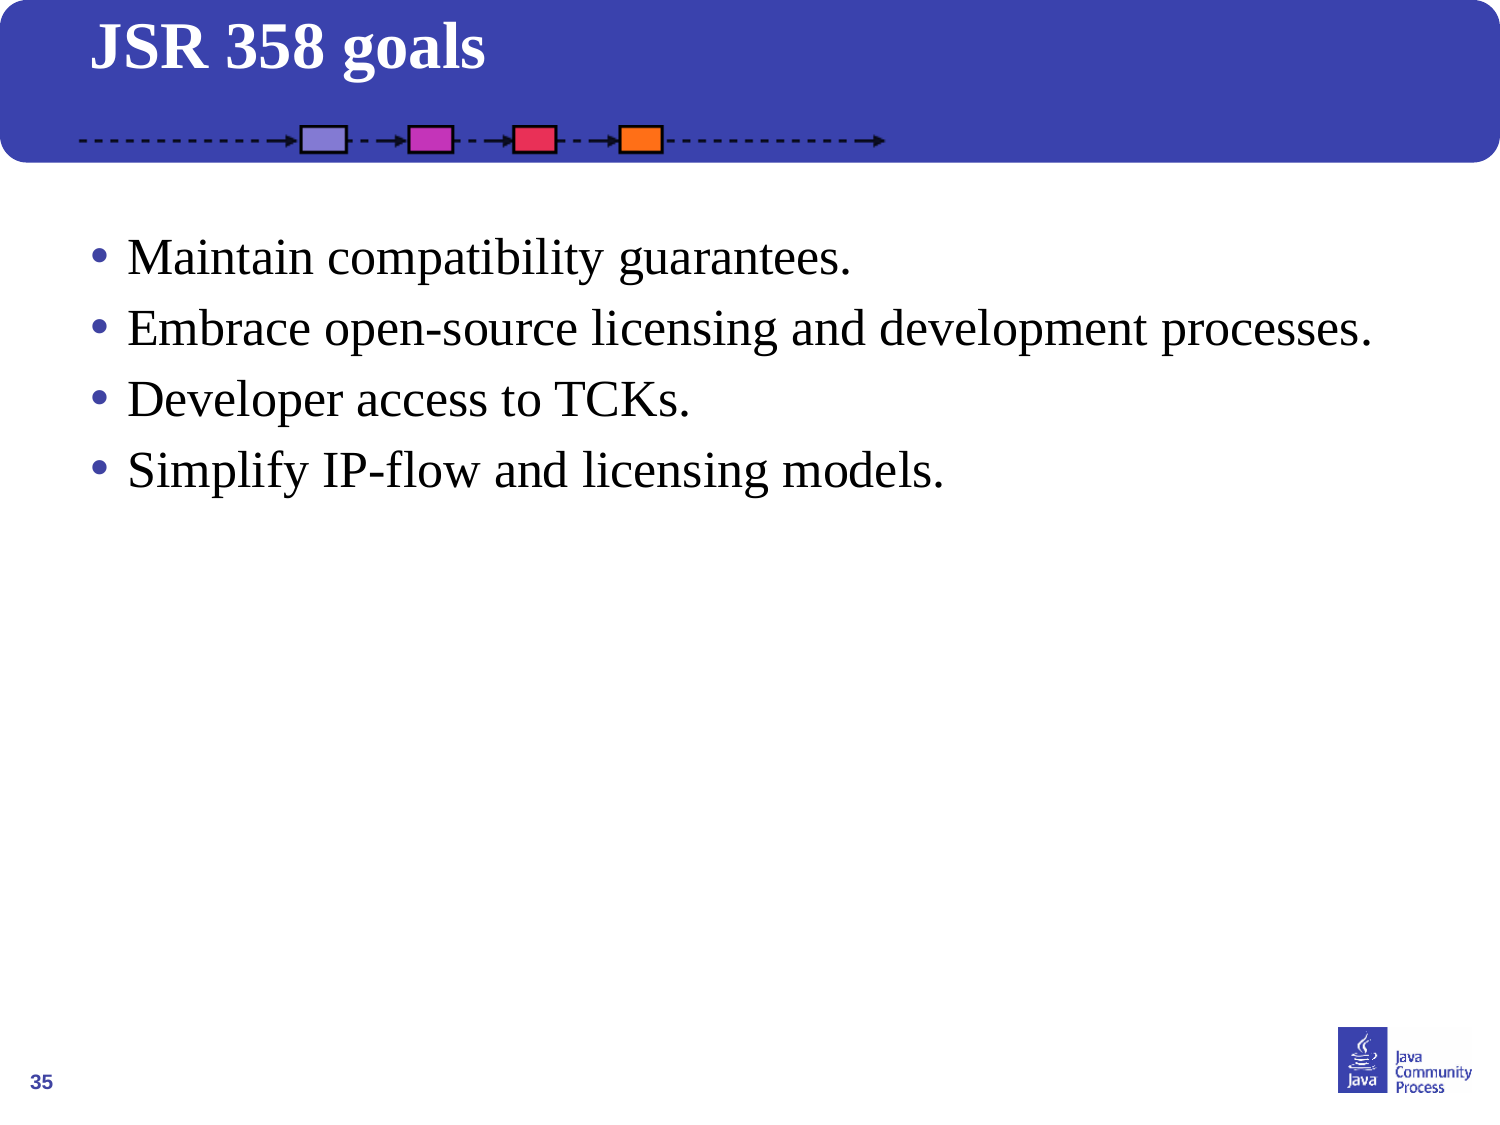

# JSR 358 goals
Maintain compatibility guarantees.
Embrace open-source licensing and development processes.
Developer access to TCKs.
Simplify IP-flow and licensing models.